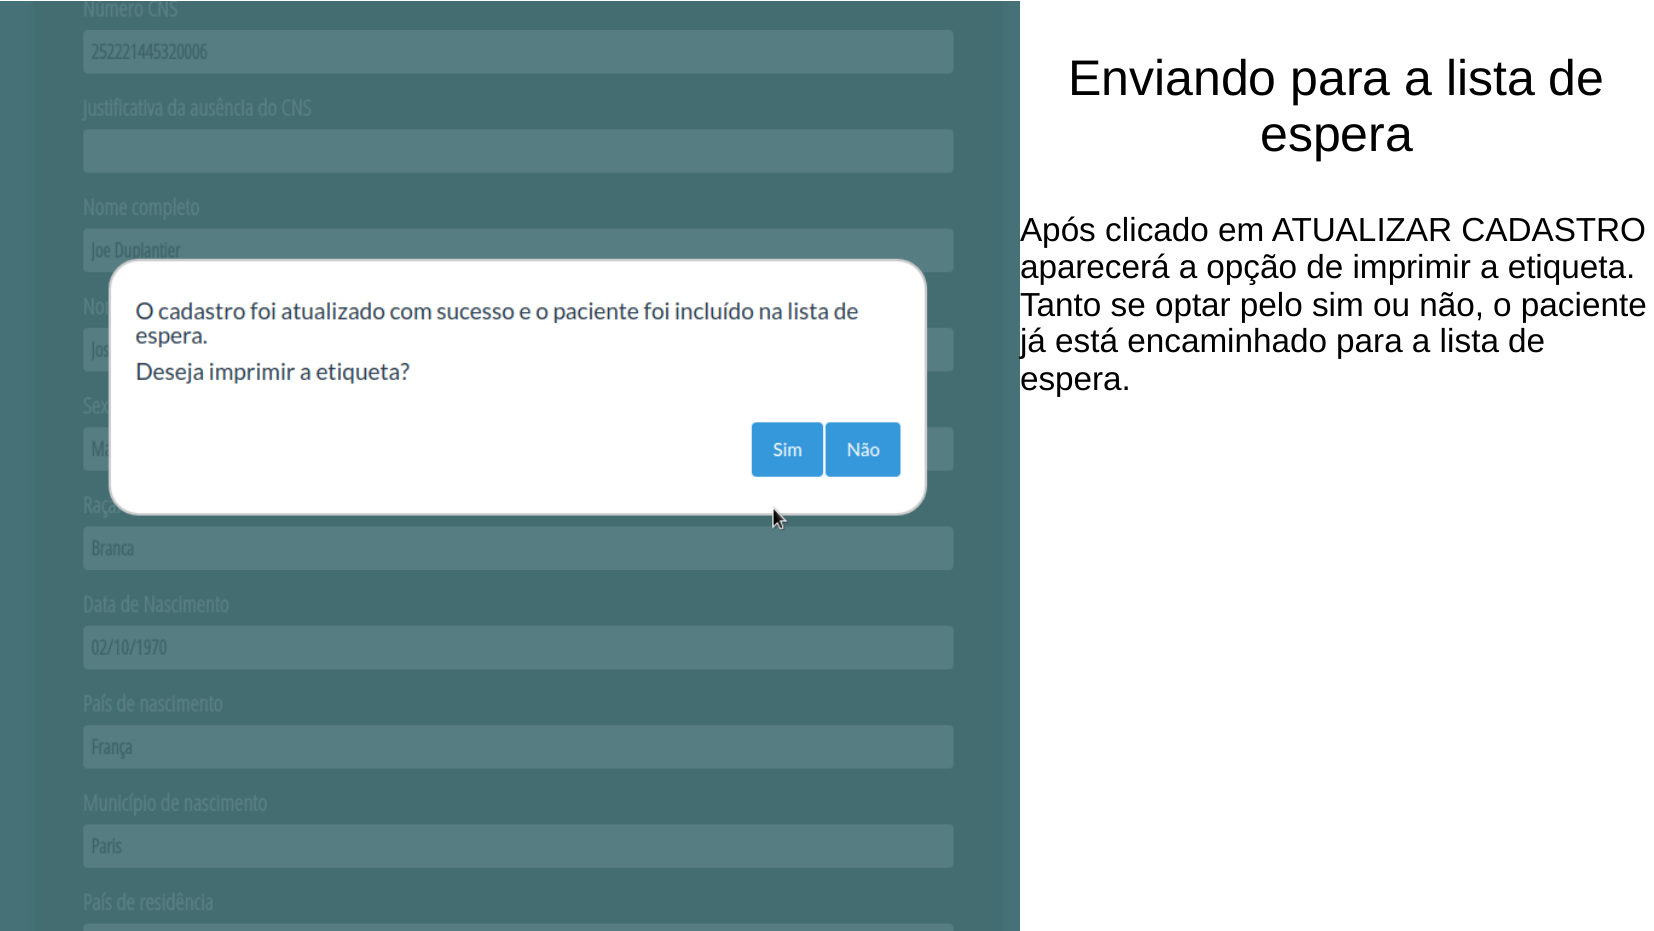

# Enviando para a lista de espera
Após clicado em ATUALIZAR CADASTRO aparecerá a opção de imprimir a etiqueta. Tanto se optar pelo sim ou não, o paciente já está encaminhado para a lista de espera.